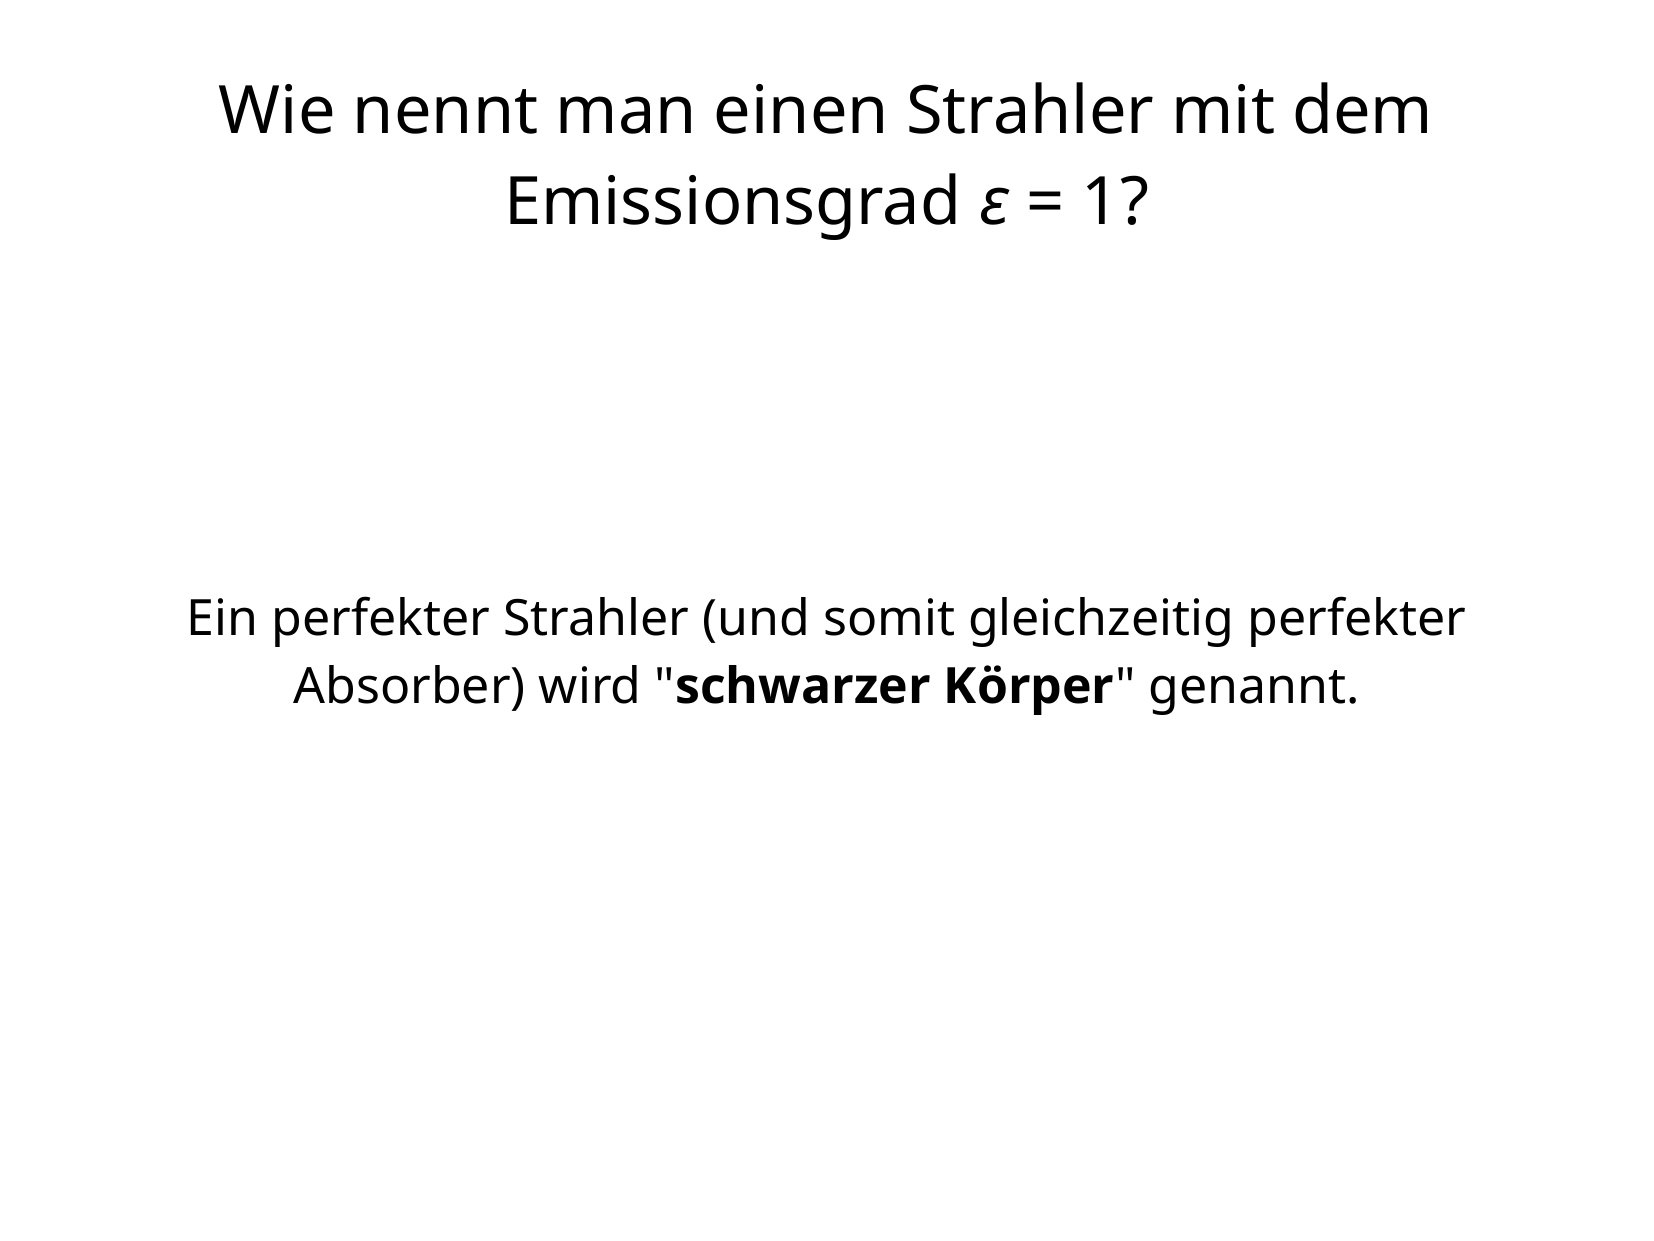

# Wie nennt man einen Strahler mit dem Emissionsgrad ε = 1?
Ein perfekter Strahler (und somit gleichzeitig perfekter Absorber) wird "schwarzer Körper" genannt.